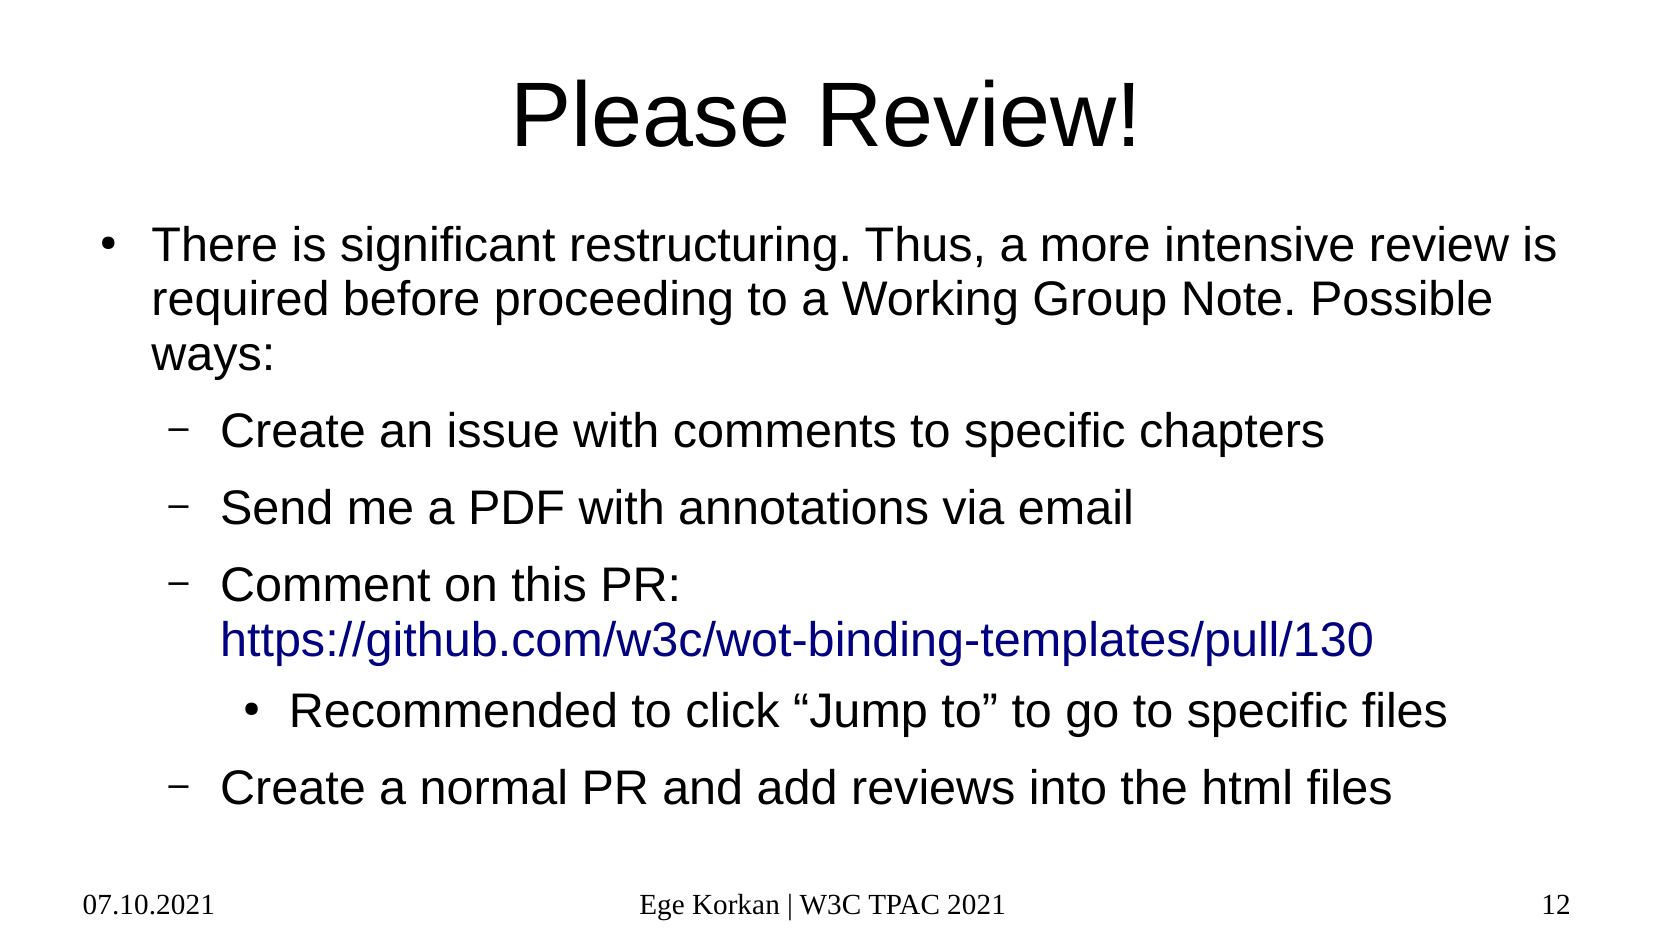

# Please Review!
There is significant restructuring. Thus, a more intensive review is required before proceeding to a Working Group Note. Possible ways:
Create an issue with comments to specific chapters
Send me a PDF with annotations via email
Comment on this PR: https://github.com/w3c/wot-binding-templates/pull/130
Recommended to click “Jump to” to go to specific files
Create a normal PR and add reviews into the html files
07.10.2021
Ege Korkan | W3C TPAC 2021
12